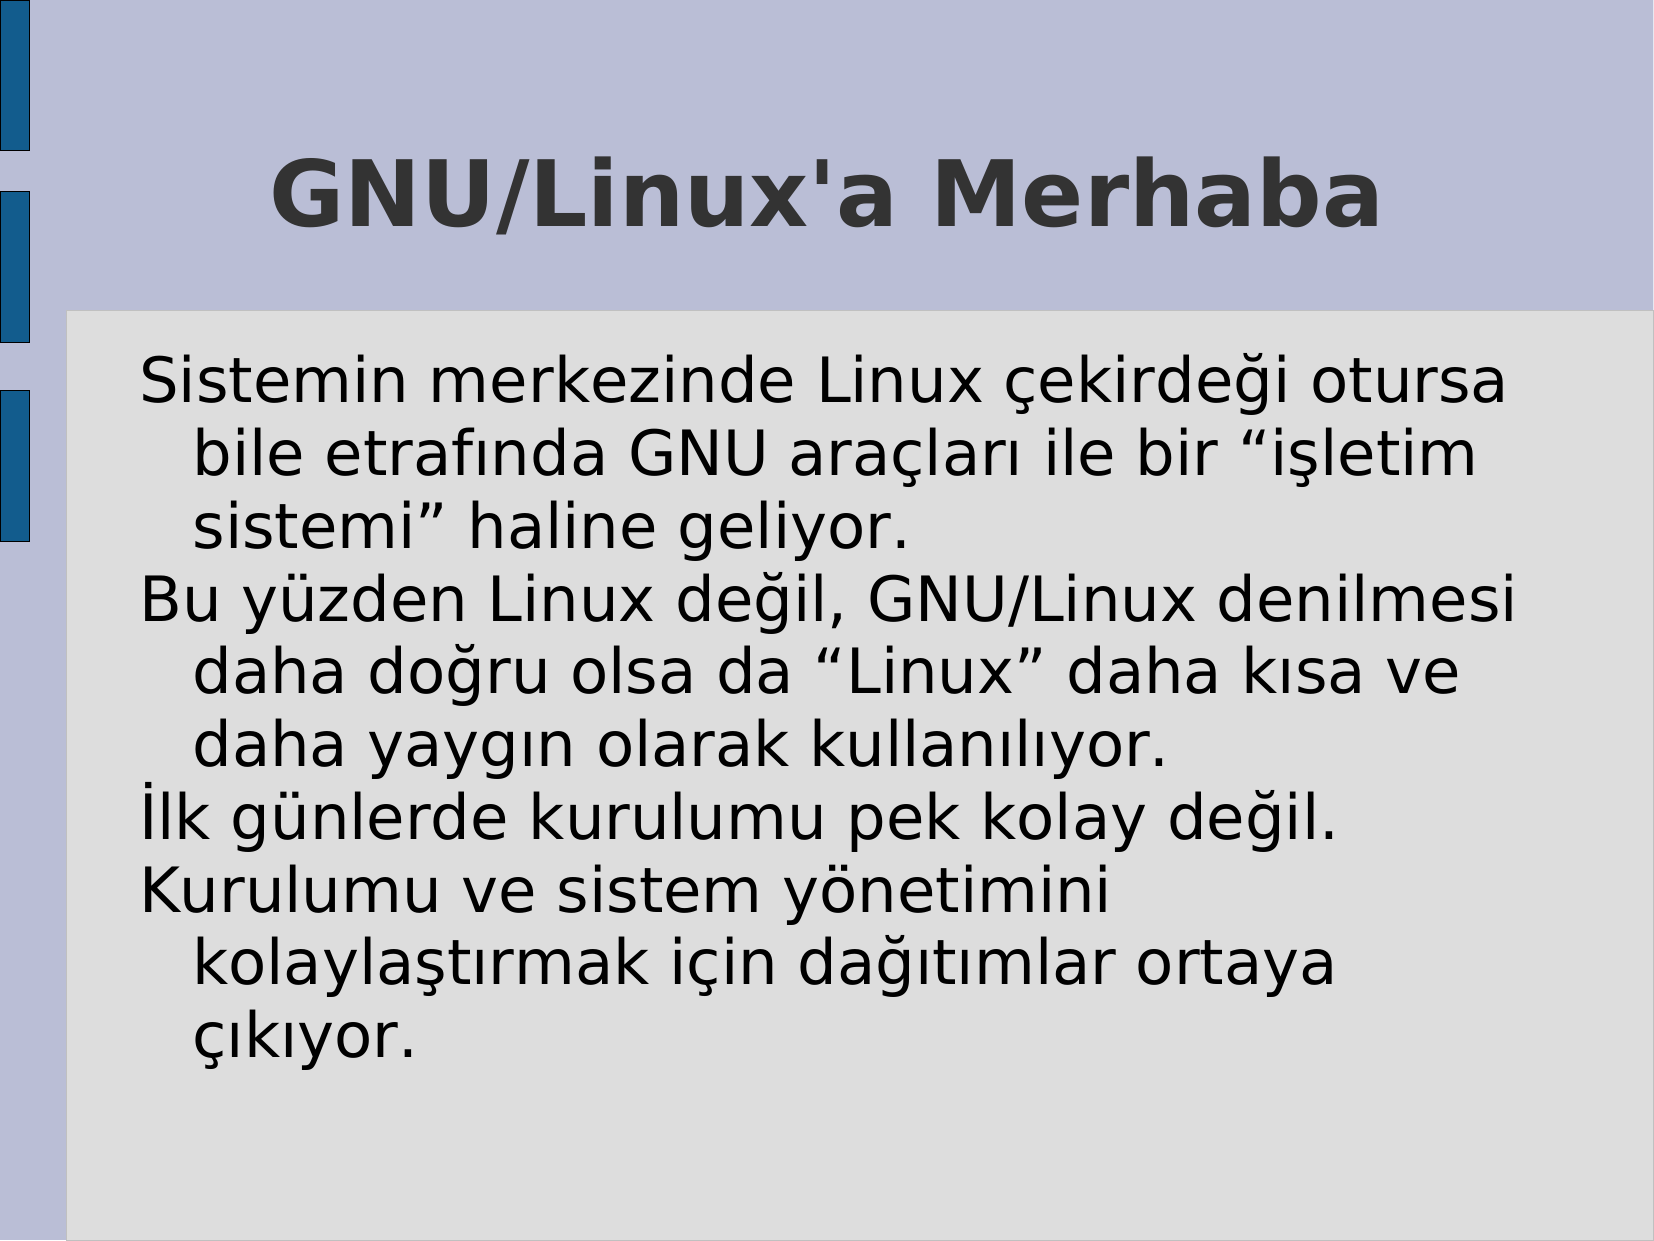

# GNU/Linux'a Merhaba
Sistemin merkezinde Linux çekirdeği otursa bile etrafında GNU araçları ile bir “işletim sistemi” haline geliyor.
Bu yüzden Linux değil, GNU/Linux denilmesi daha doğru olsa da “Linux” daha kısa ve daha yaygın olarak kullanılıyor.
İlk günlerde kurulumu pek kolay değil.
Kurulumu ve sistem yönetimini kolaylaştırmak için dağıtımlar ortaya çıkıyor.